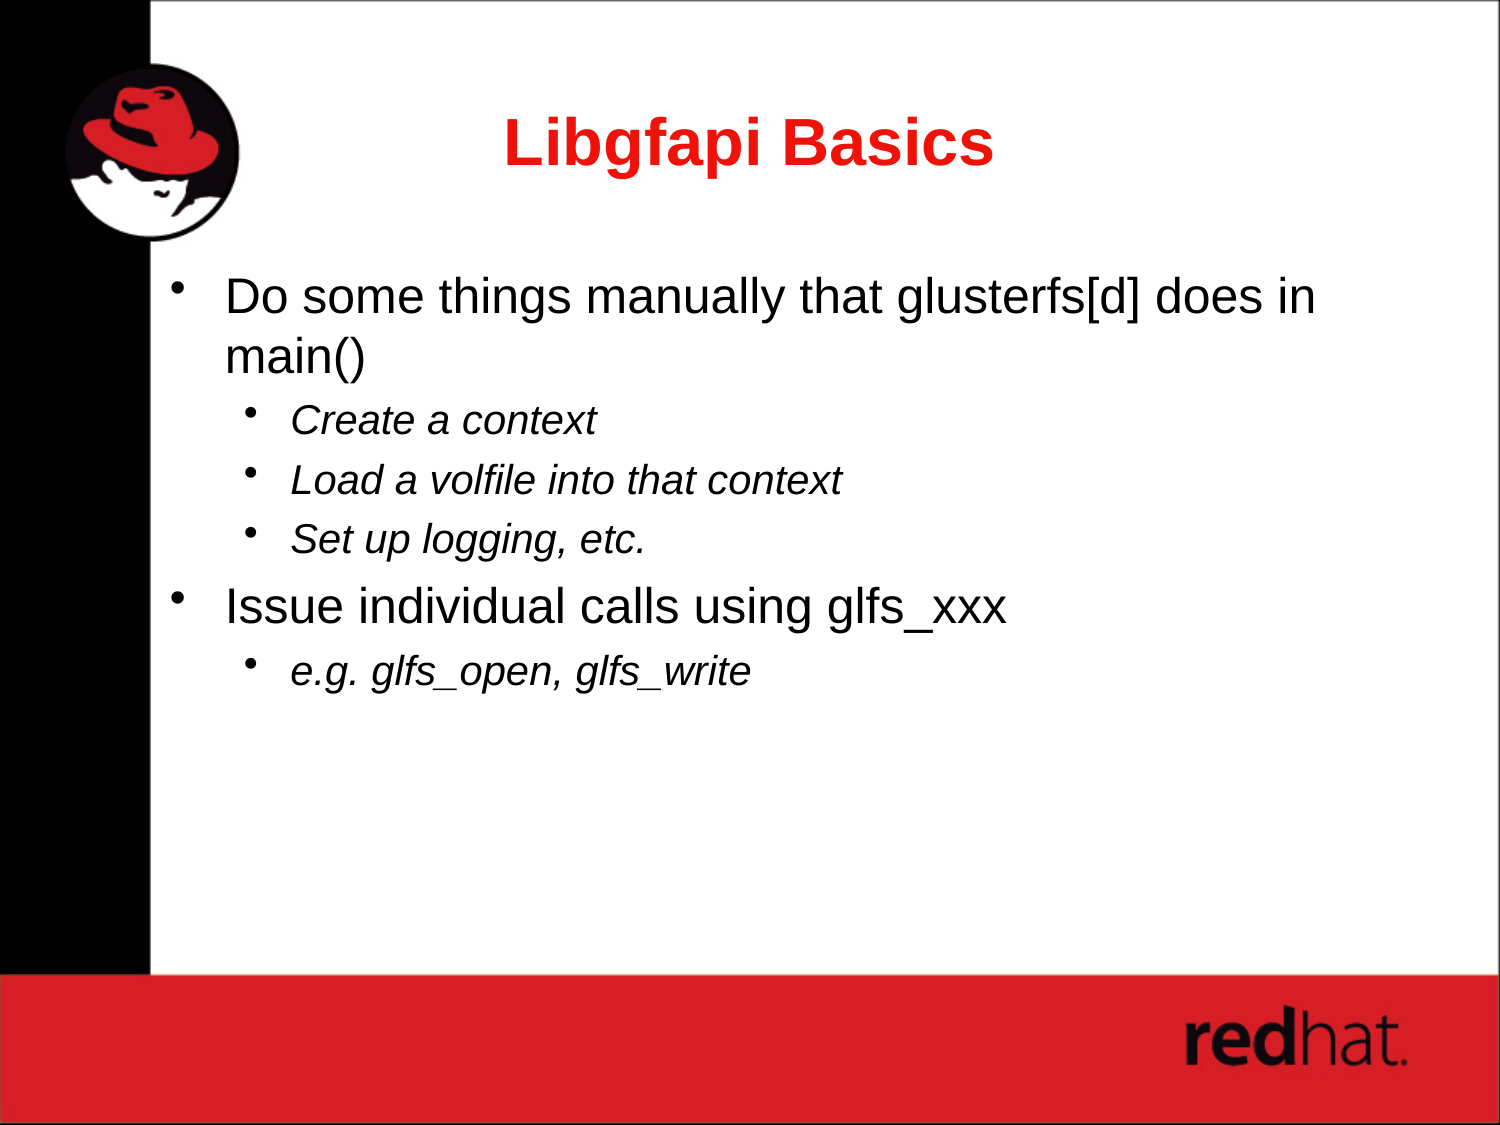

# Libgfapi Basics
Do some things manually that glusterfs[d] does in main()
Create a context
Load a volfile into that context
Set up logging, etc.
Issue individual calls using glfs_xxx
e.g. glfs_open, glfs_write